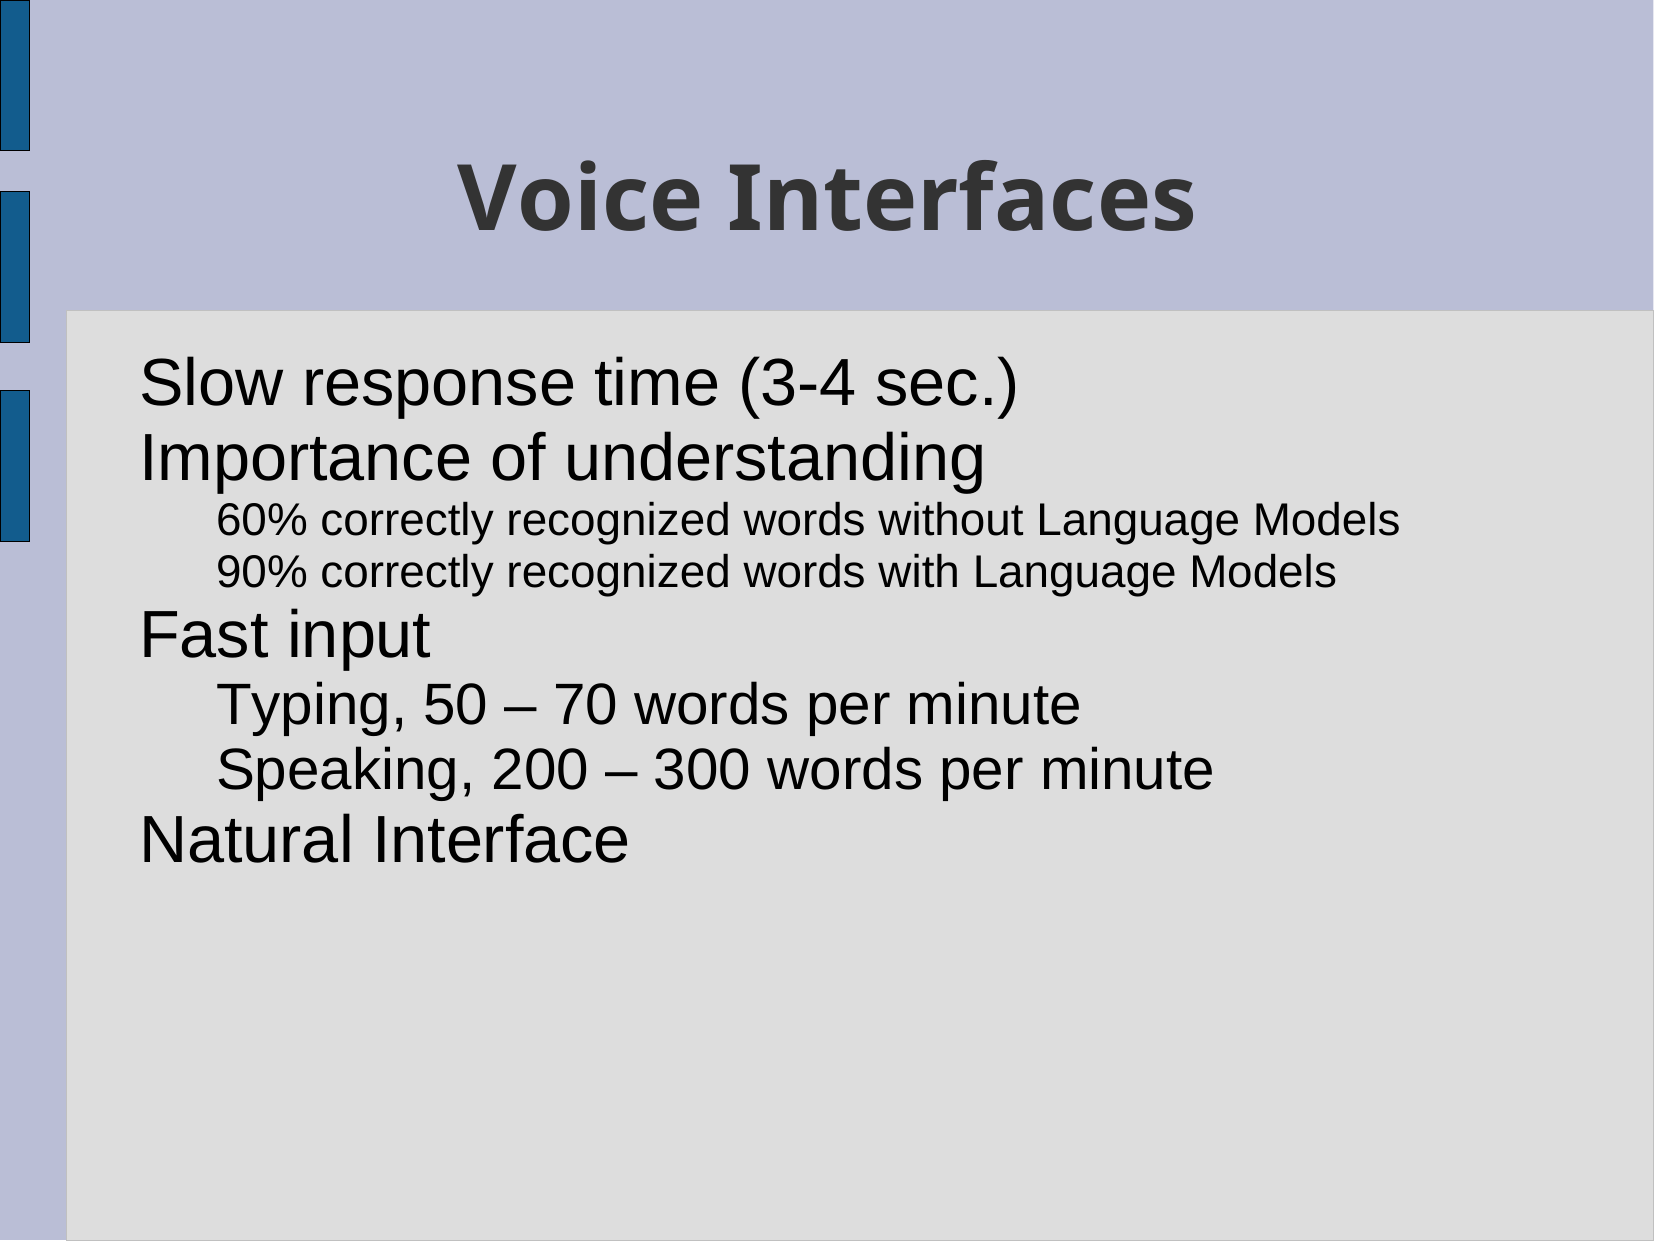

# Voice Interfaces
Slow response time (3-4 sec.)
Importance of understanding
60% correctly recognized words without Language Models
90% correctly recognized words with Language Models
Fast input
Typing, 50 – 70 words per minute
Speaking, 200 – 300 words per minute
Natural Interface